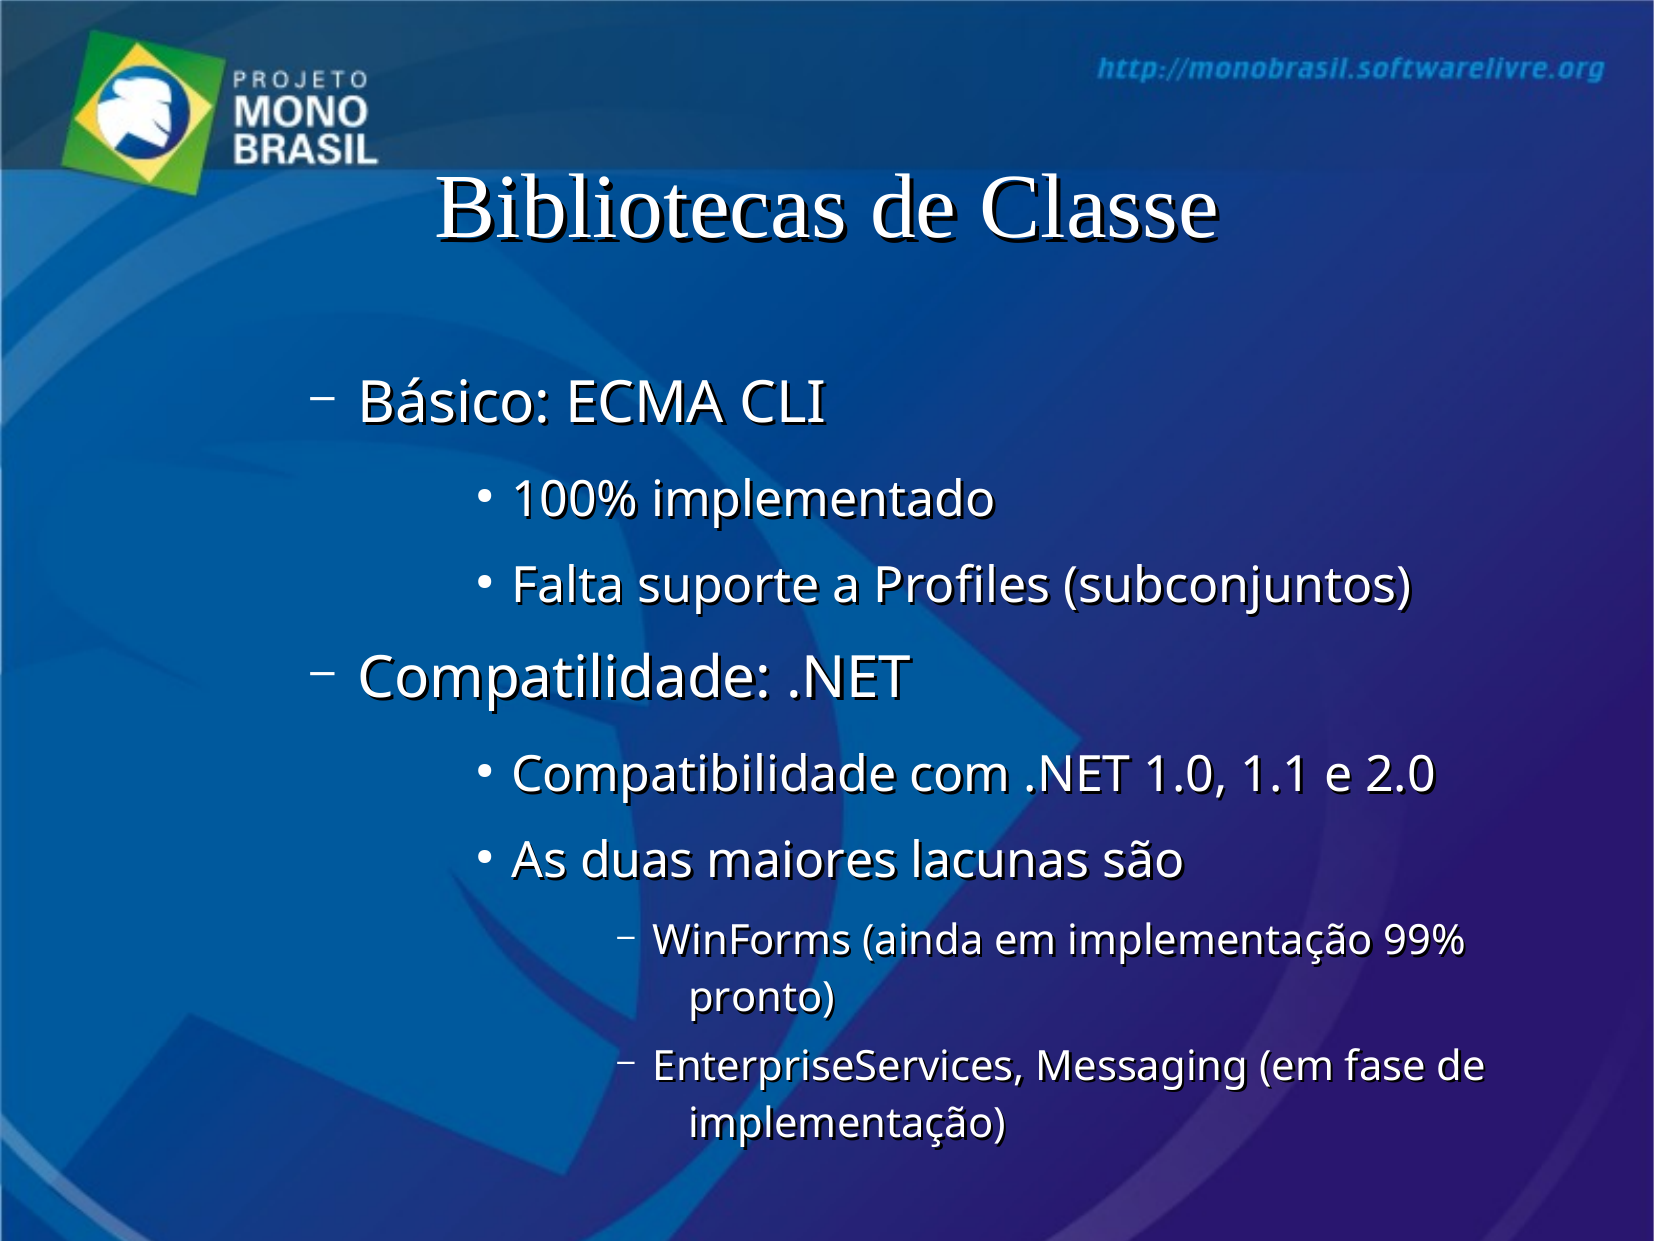

Bibliotecas de Classe
# Básico: ECMA CLI
100% implementado
Falta suporte a Profiles (subconjuntos)
Compatilidade: .NET
Compatibilidade com .NET 1.0, 1.1 e 2.0
As duas maiores lacunas são
WinForms (ainda em implementação 99% pronto)
EnterpriseServices, Messaging (em fase de implementação)